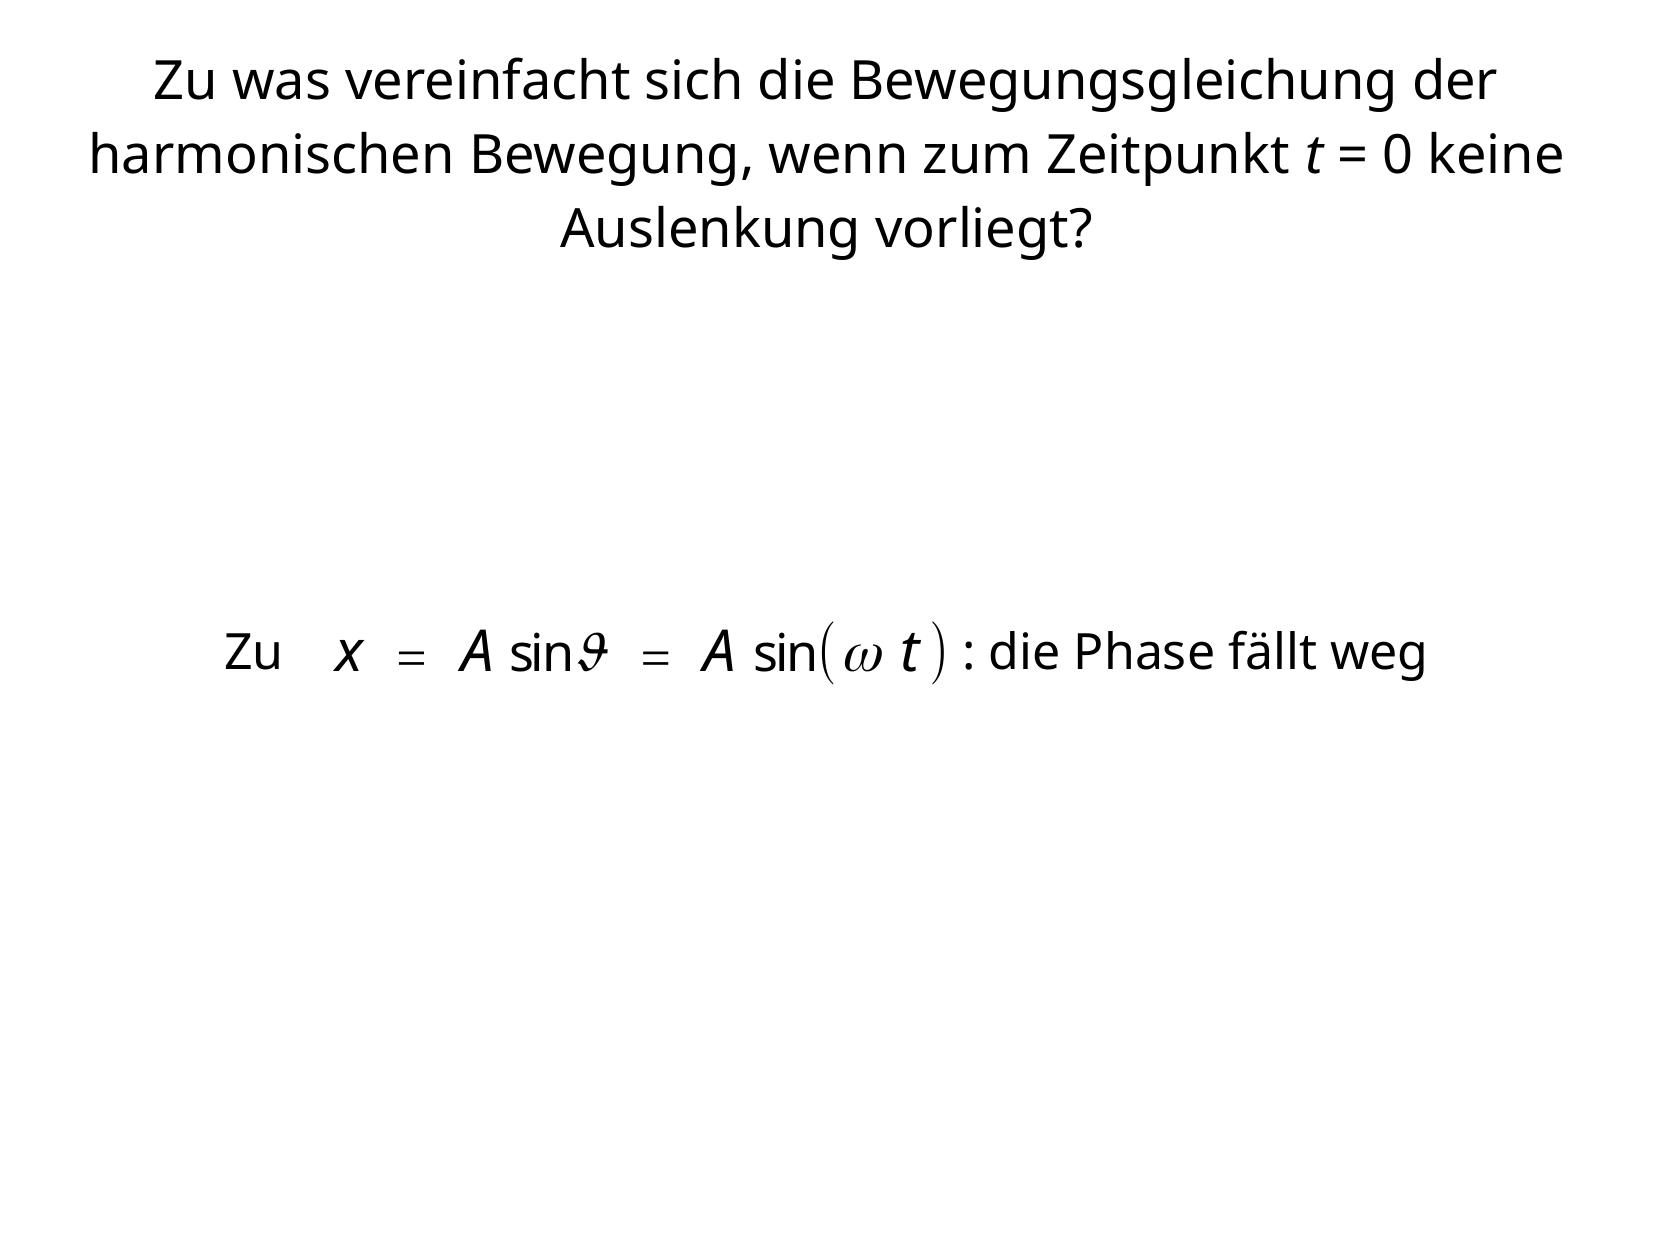

# Zu was vereinfacht sich die Bewegungsgleichung der harmonischen Bewegung, wenn zum Zeitpunkt t = 0 keine Auslenkung vorliegt?
Zu 										: die Phase fällt weg